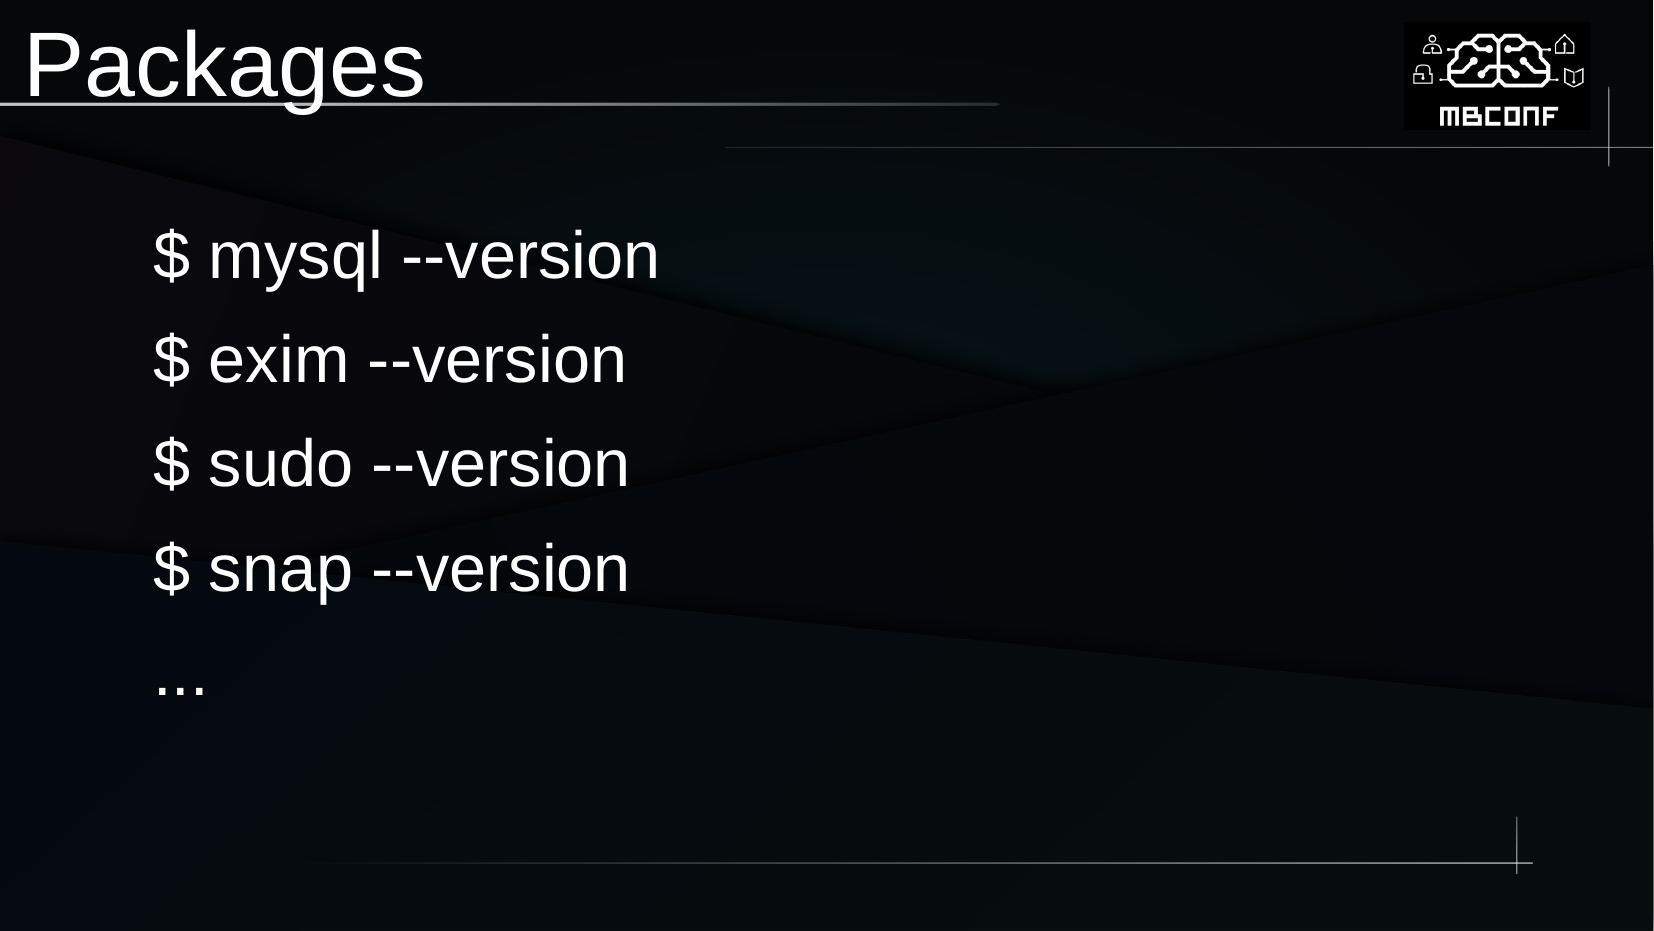

# Packages
$ mysql --version
$ exim --version
$ sudo --version
$ snap --version
...